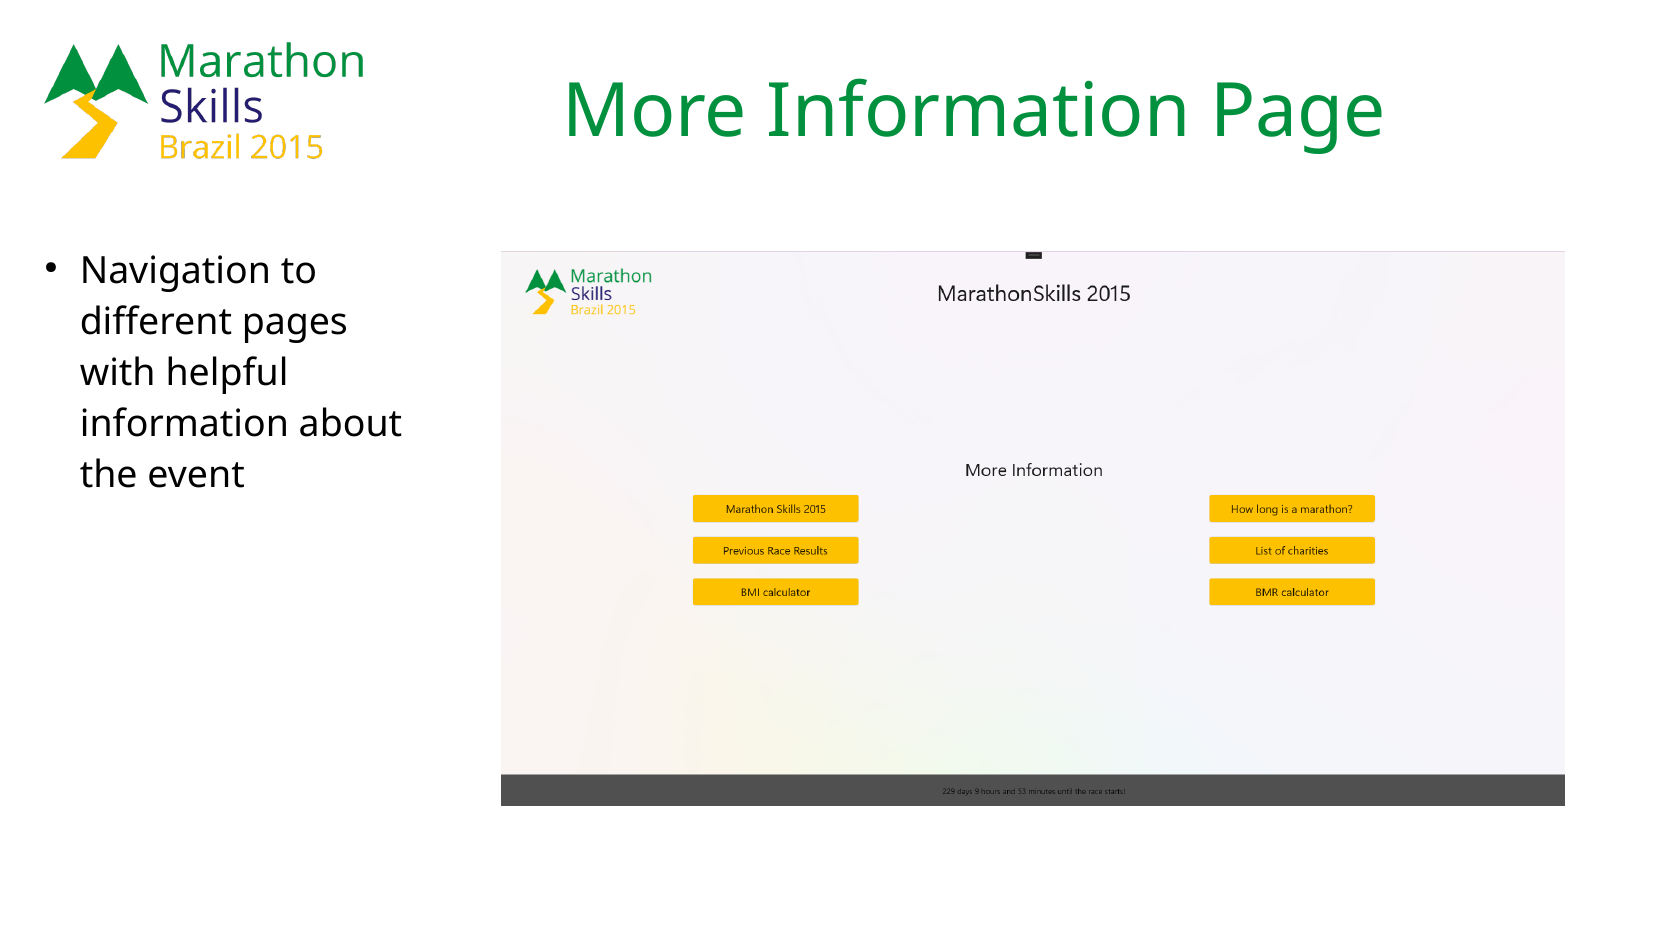

# More Information Page
Navigation to different pages with helpful information about the event